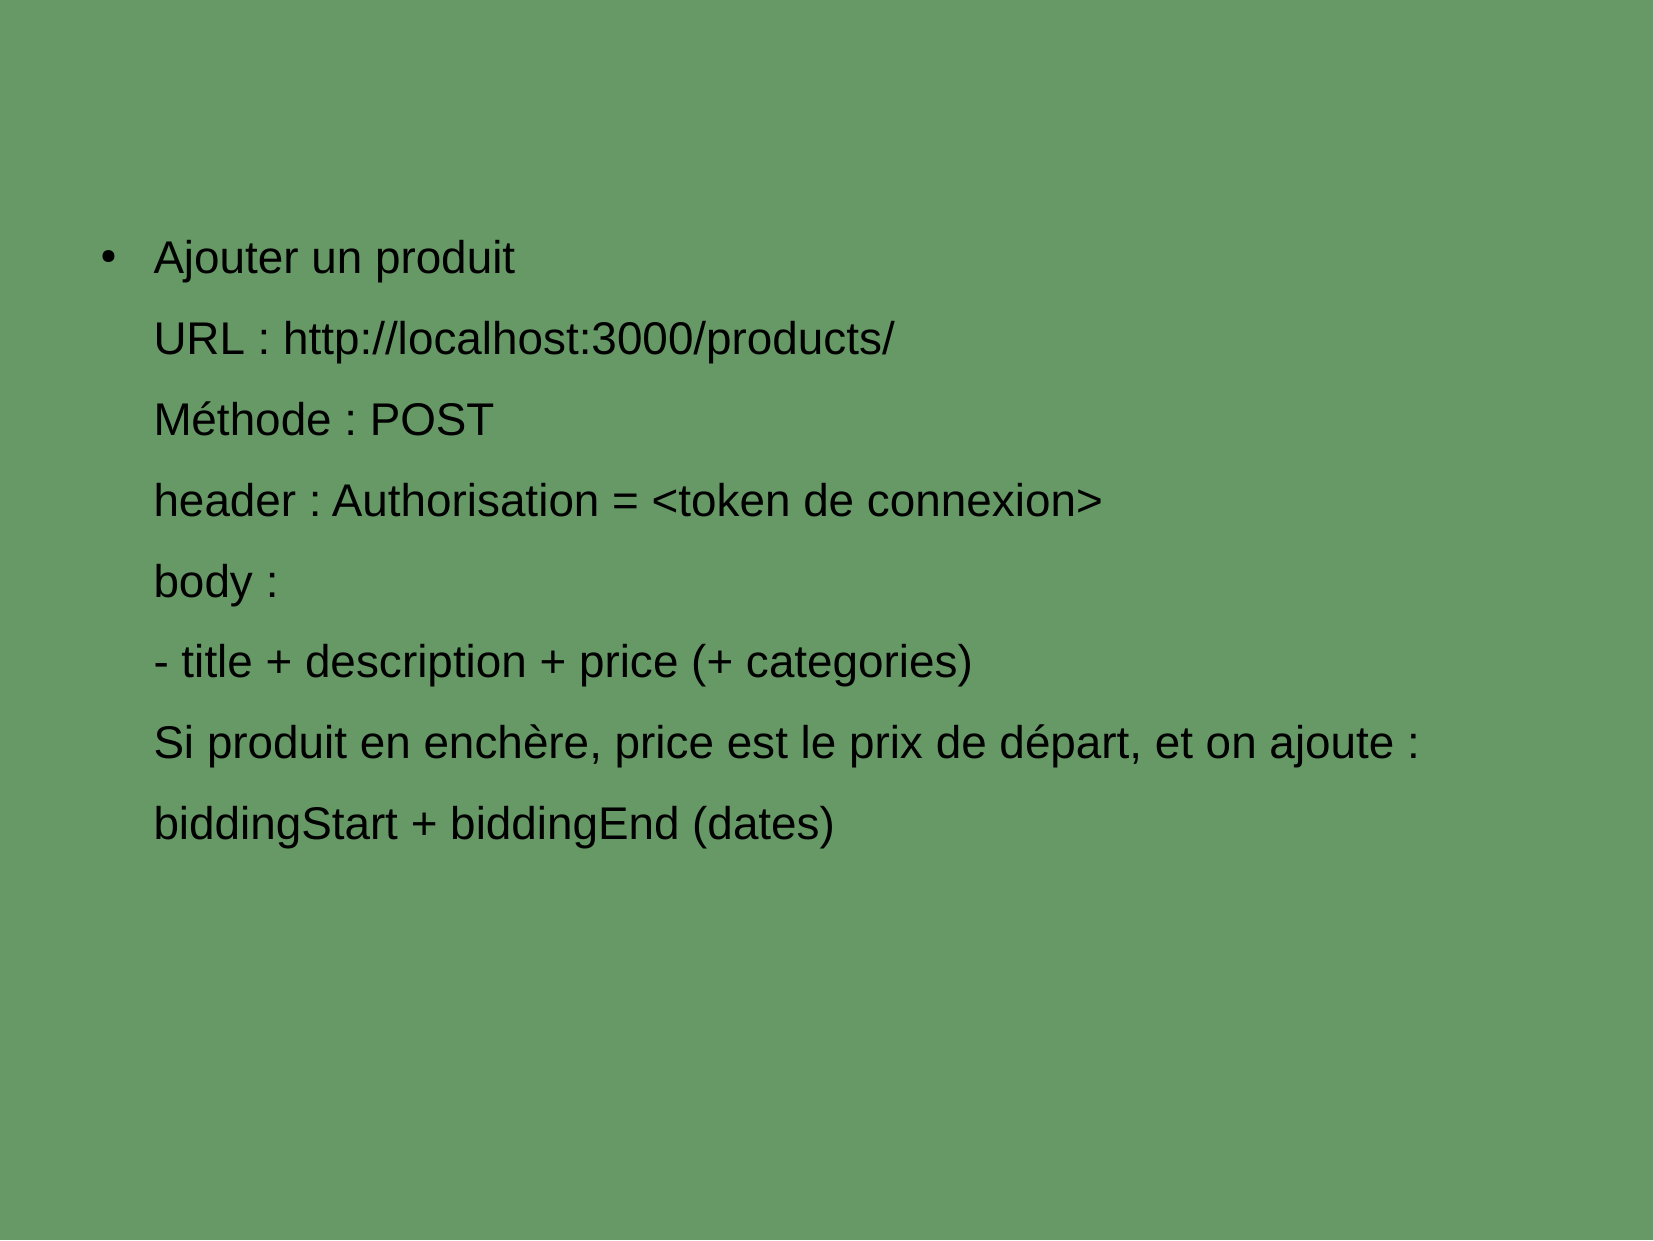

# Ajouter un produit
URL : http://localhost:3000/products/
Méthode : POST
header : Authorisation = <token de connexion>
body :
- title + description + price (+ categories)
Si produit en enchère, price est le prix de départ, et on ajoute :
biddingStart + biddingEnd (dates)